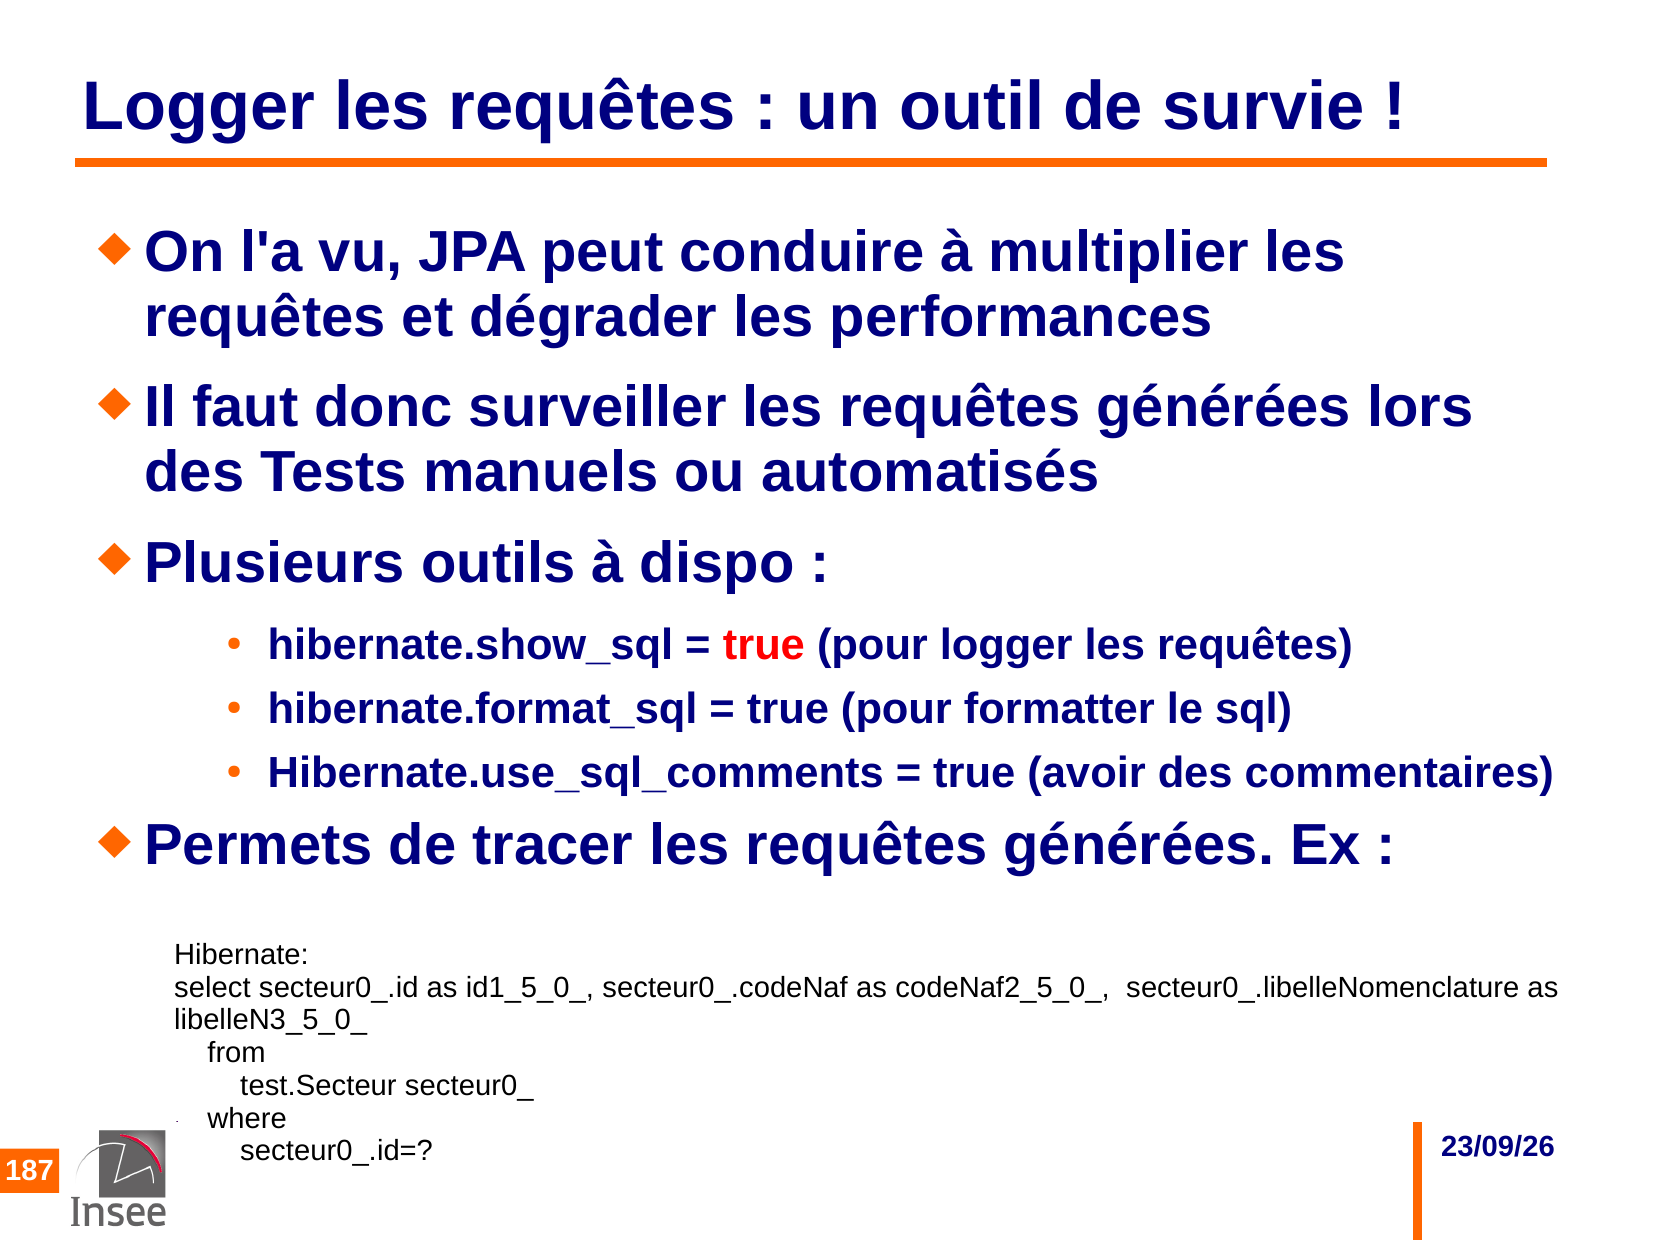

# Logger les requêtes : un outil de survie !
On l'a vu, JPA peut conduire à multiplier les requêtes et dégrader les performances
Il faut donc surveiller les requêtes générées lors des Tests manuels ou automatisés
Plusieurs outils à dispo :
hibernate.show_sql = true (pour logger les requêtes)
hibernate.format_sql = true (pour formatter le sql)
Hibernate.use_sql_comments = true (avoir des commentaires)
Permets de tracer les requêtes générées. Ex :
Hibernate:
select secteur0_.id as id1_5_0_, secteur0_.codeNaf as codeNaf2_5_0_, secteur0_.libelleNomenclature as libelleN3_5_0_
 from
 test.Secteur secteur0_
 where
 secteur0_.id=?
187